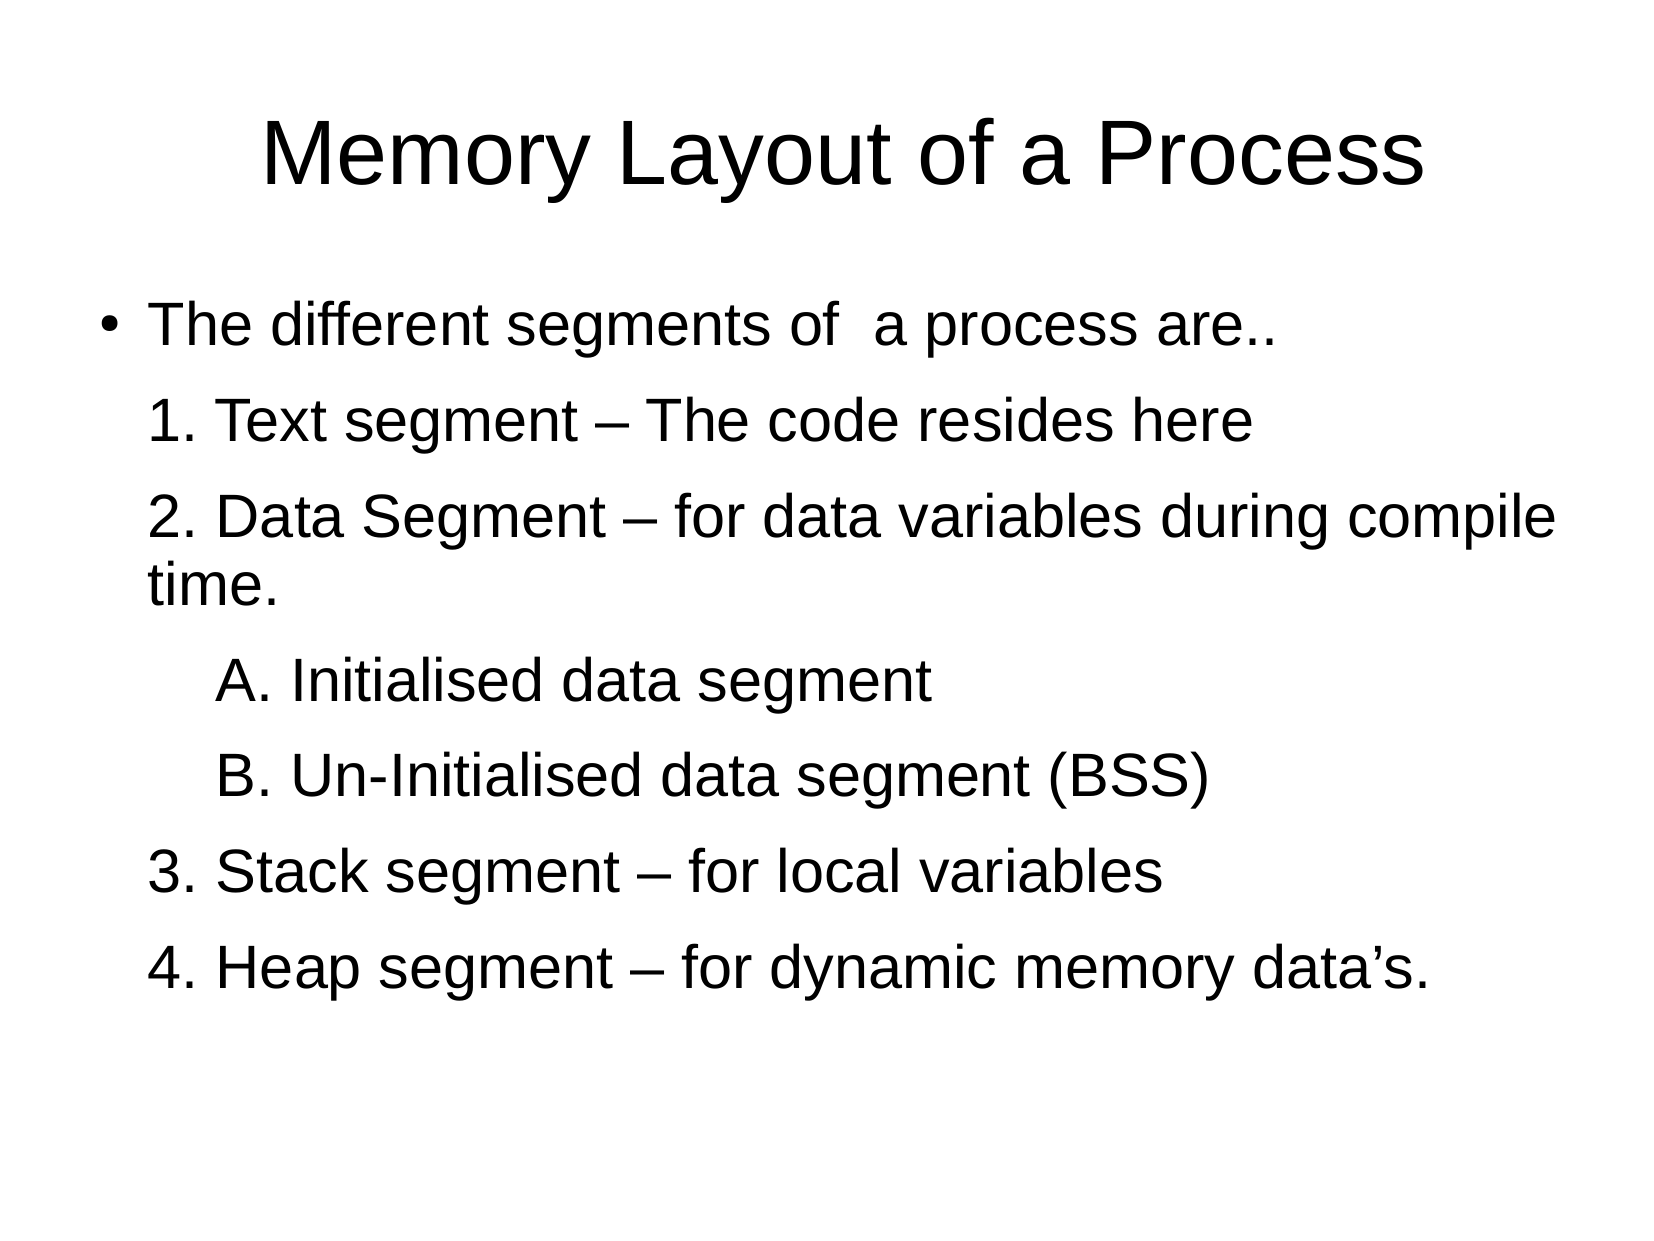

# Memory Layout of a Process
The different segments of a process are..
1. Text segment – The code resides here
2. Data Segment – for data variables during compile time.
 A. Initialised data segment
 B. Un-Initialised data segment (BSS)
3. Stack segment – for local variables
4. Heap segment – for dynamic memory data’s.